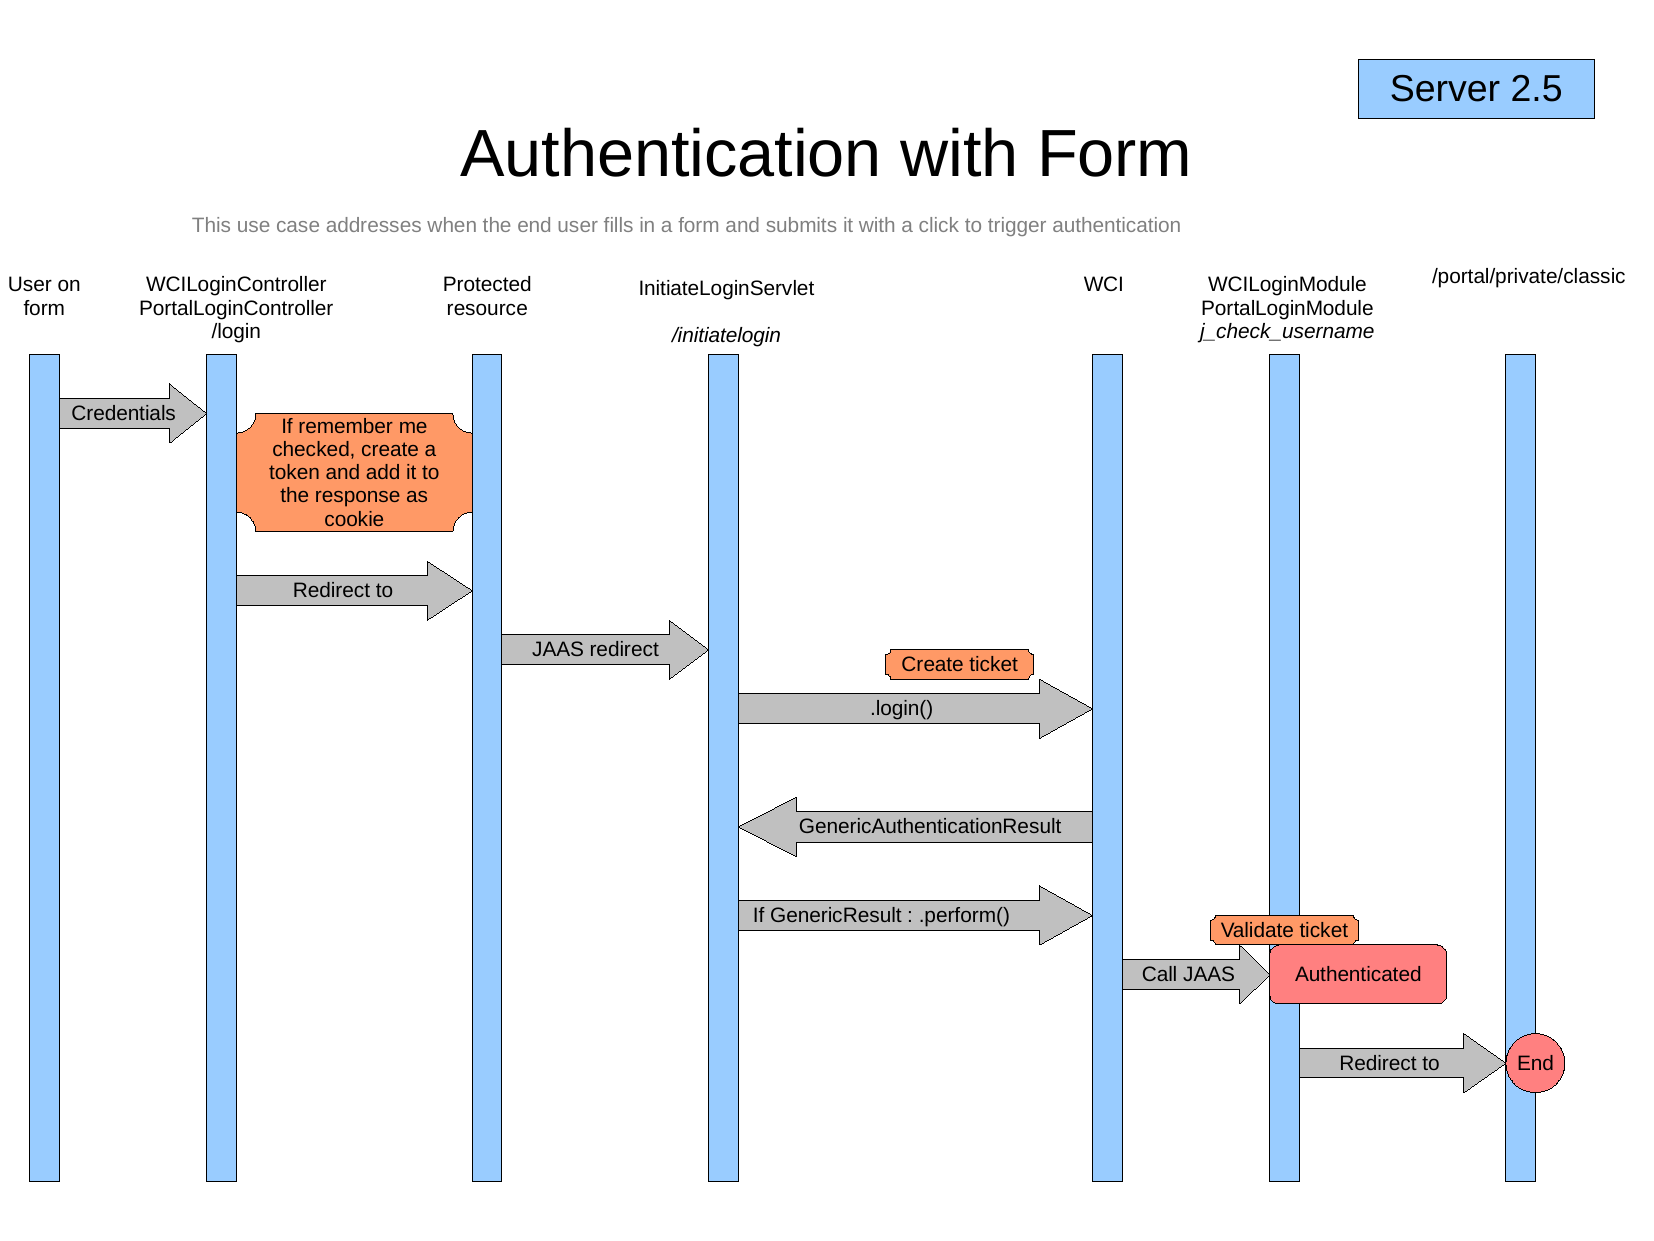

# Authentication with Form
Server 2.5
This use case addresses when the end user fills in a form and submits it with a click to trigger authentication
/portal/private/classic
User on form
WCILoginController
PortalLoginController
/login
Protected resource
WCI
WCILoginModule
PortalLoginModule
j_check_username
InitiateLoginServlet
/initiatelogin
Credentials
If remember me
checked, create a
token and add it to
the response as
cookie
Redirect to
JAAS redirect
Create ticket
.login()
GenericAuthenticationResult
If GenericResult : .perform()
Validate ticket
Call JAAS
Authenticated
Redirect to
End